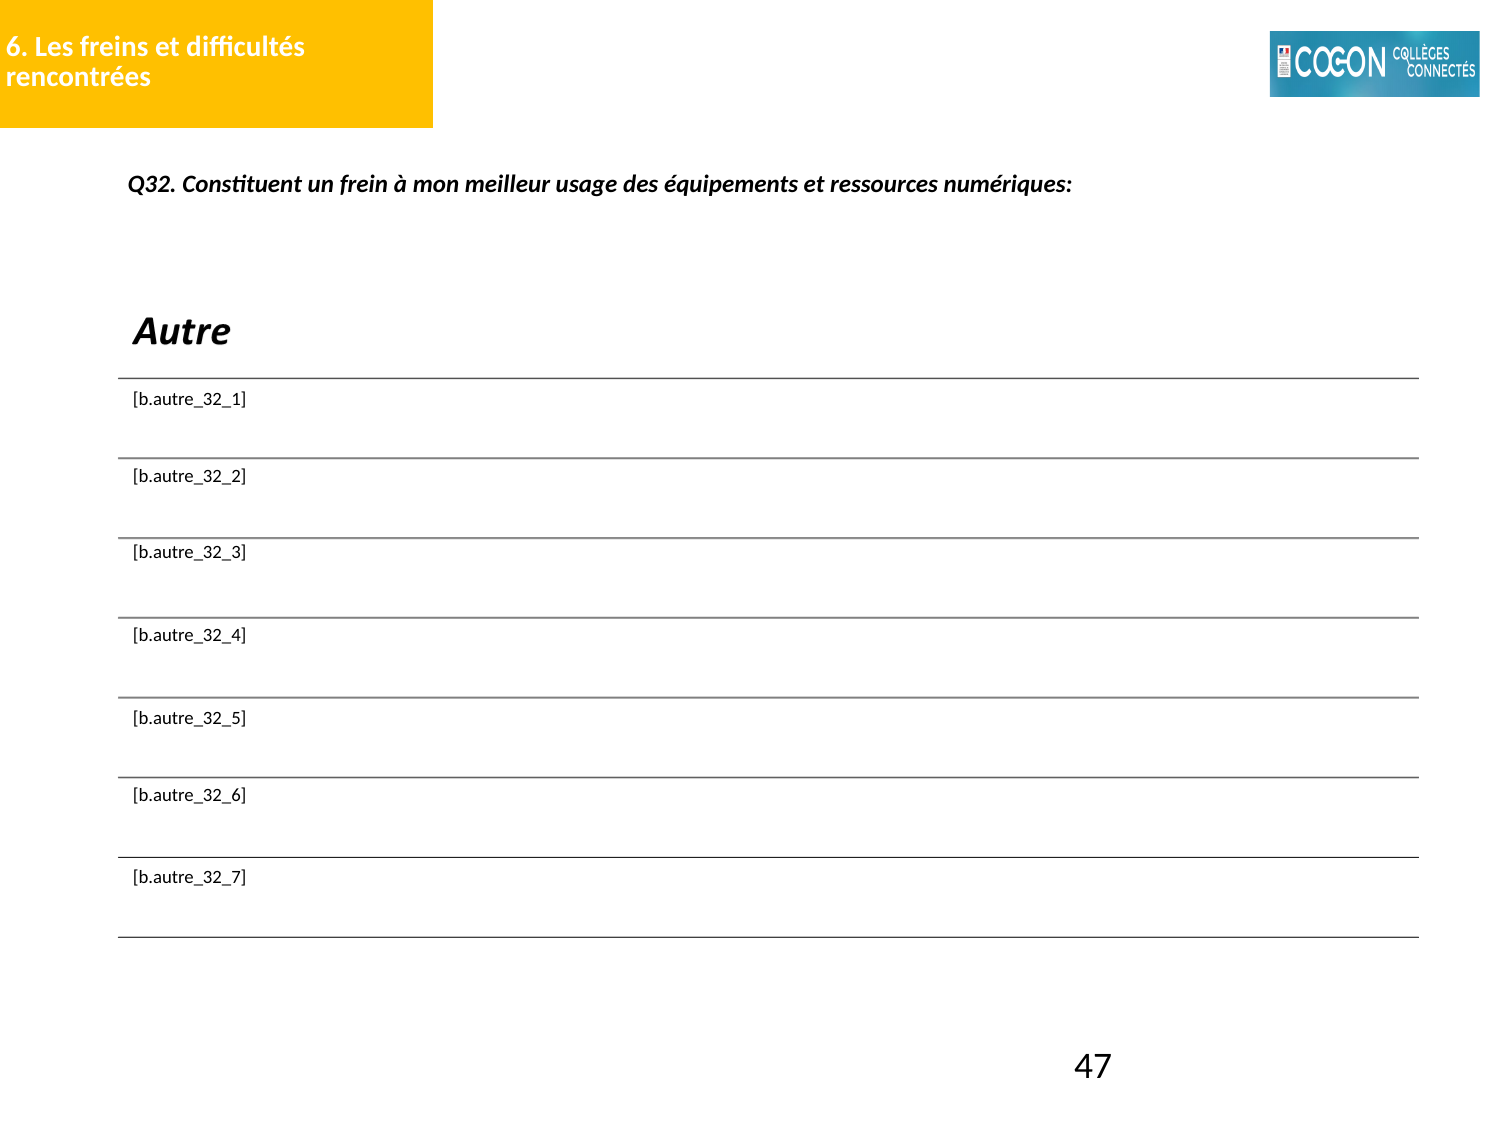

6. Les freins et difficultés rencontrées
Q32. Constituent un frein à mon meilleur usage des équipements et ressources numériques:
[b.autre_32_1]
[b.autre_32_2]
[b.autre_32_3]
[b.autre_32_4]
[b.autre_32_5]
[b.autre_32_6]
[b.autre_32_7]